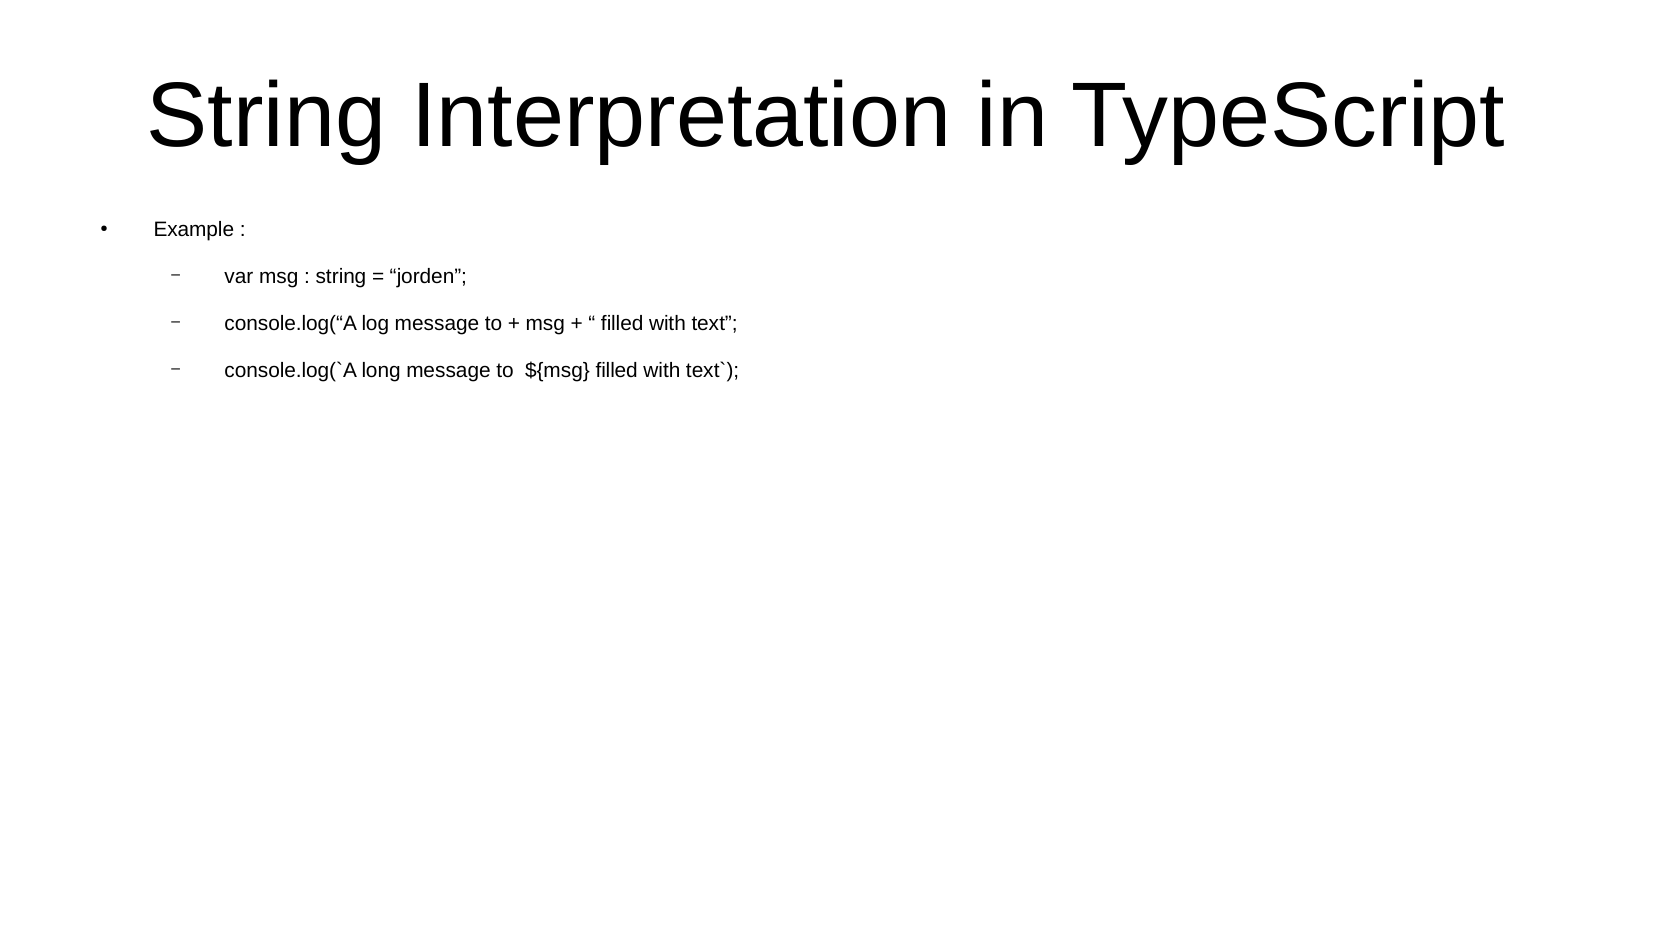

# String Interpretation in TypeScript
Example :
var msg : string = “jorden”;
console.log(“A log message to + msg + “ filled with text”;
console.log(`A long message to ${msg} filled with text`);